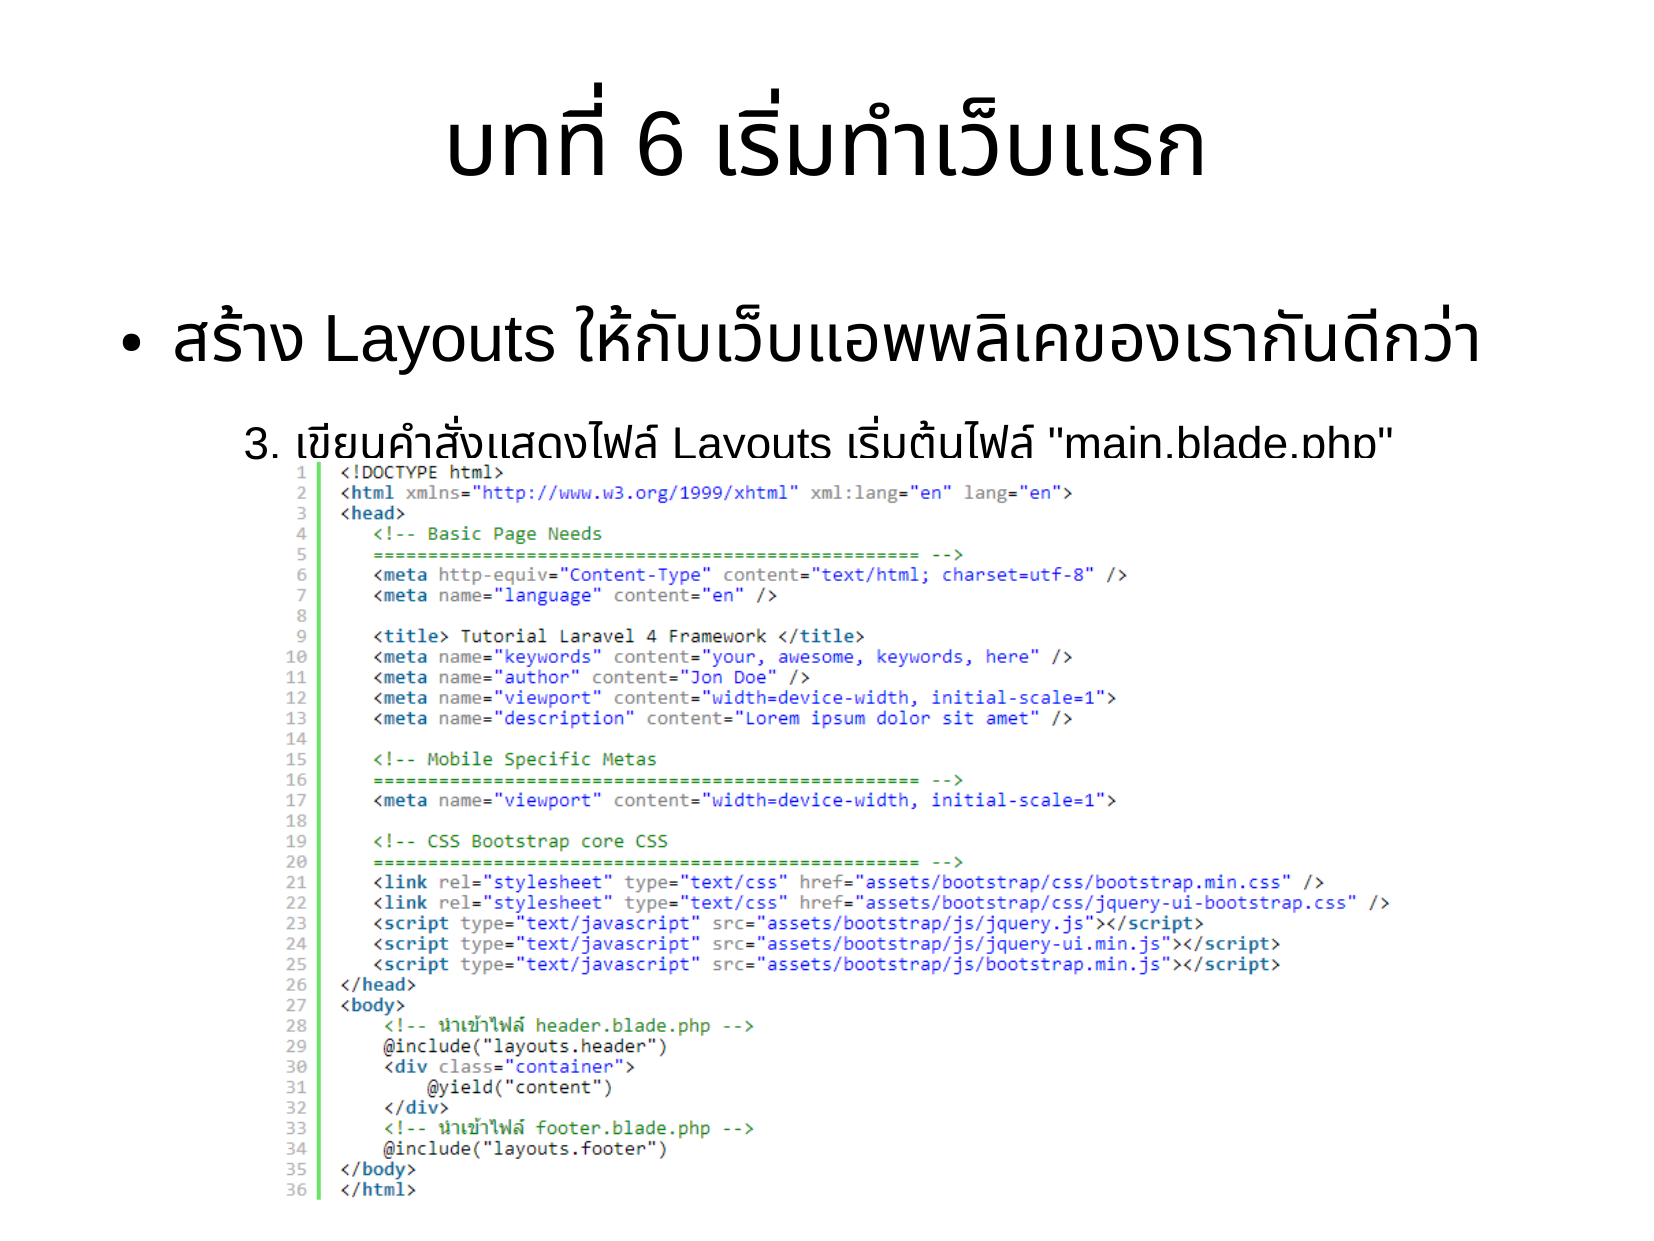

# บทที่ 6 เริ่มทำเว็บแรก
สร้าง Layouts ให้กับเว็บแอพพลิเคของเรากันดีกว่า
3. เขียนคำสั่งแสดงไฟล์ Layouts เริ่มต้นไฟล์ "main.blade.php"